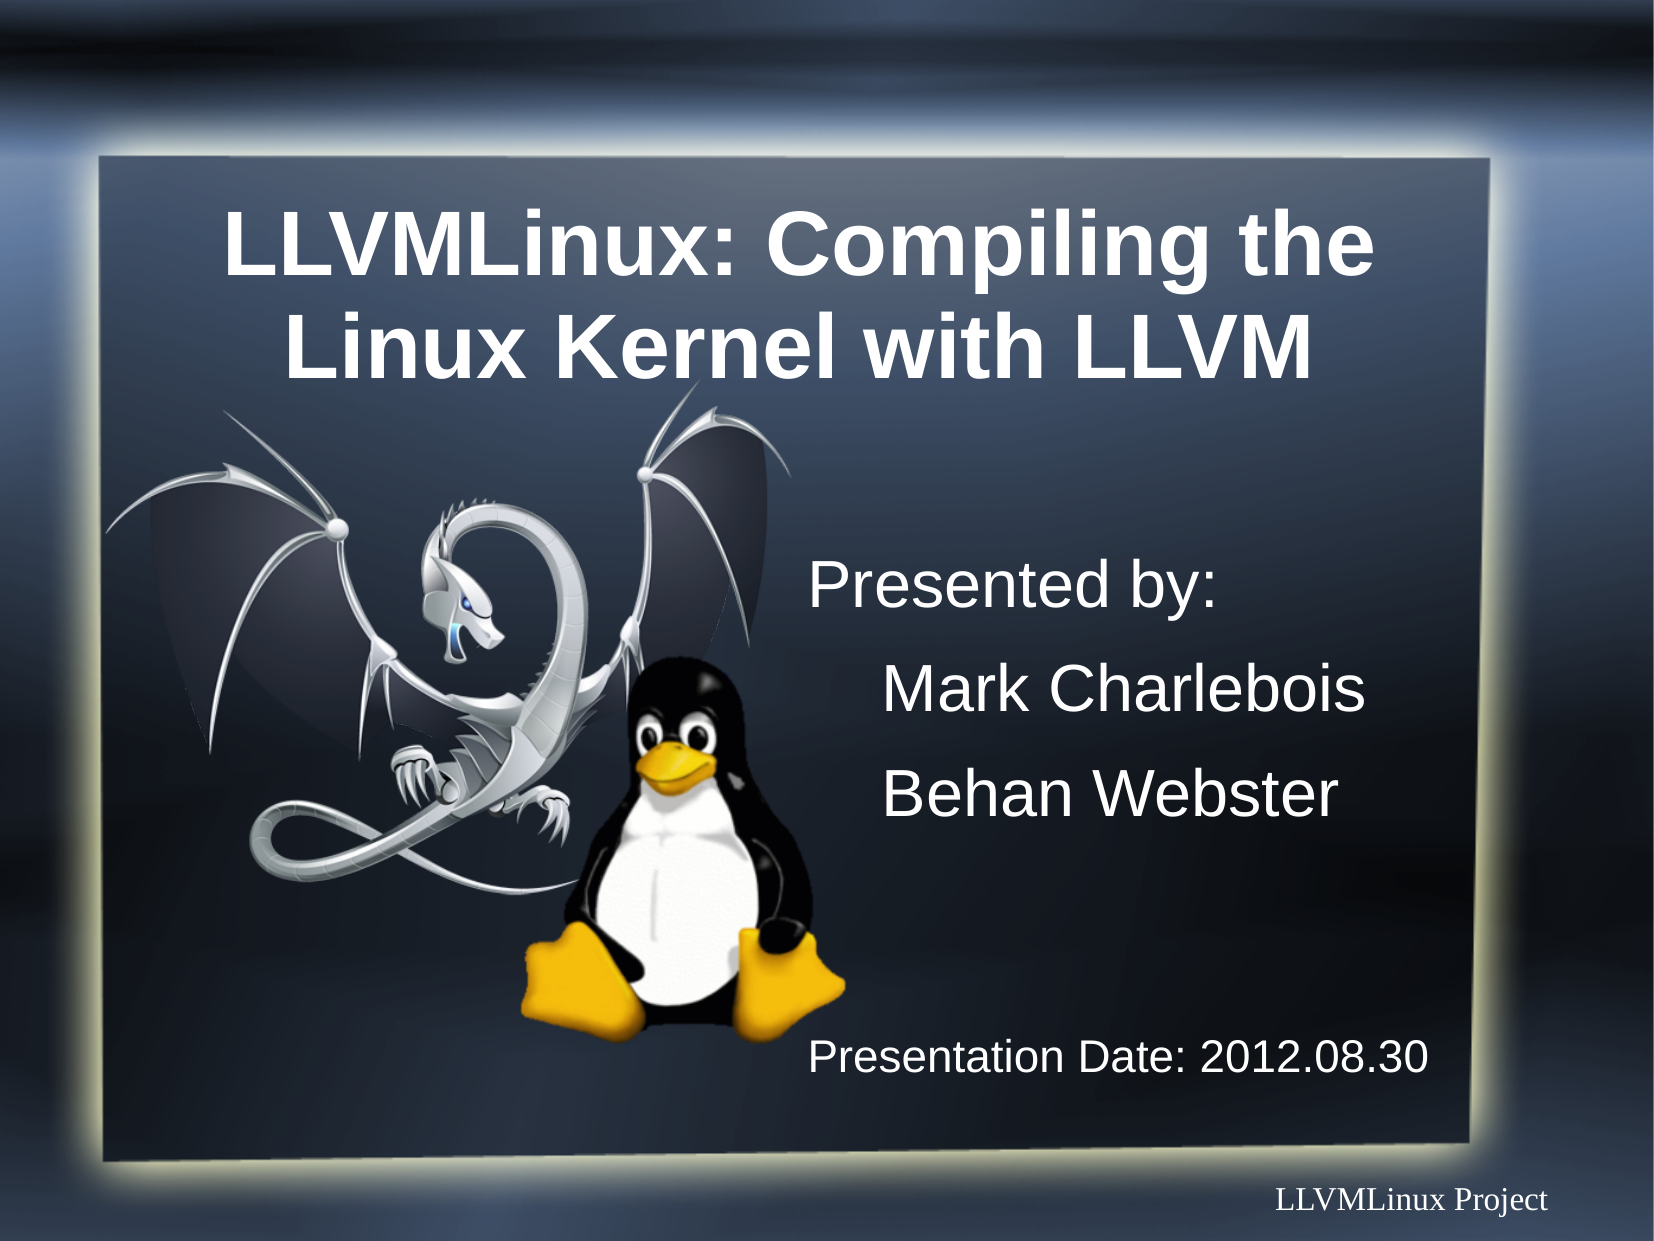

# LLVMLinux: Compiling the Linux Kernel with LLVM
Presented by:
 Mark Charlebois
 Behan Webster
Presentation Date: 2012.08.30